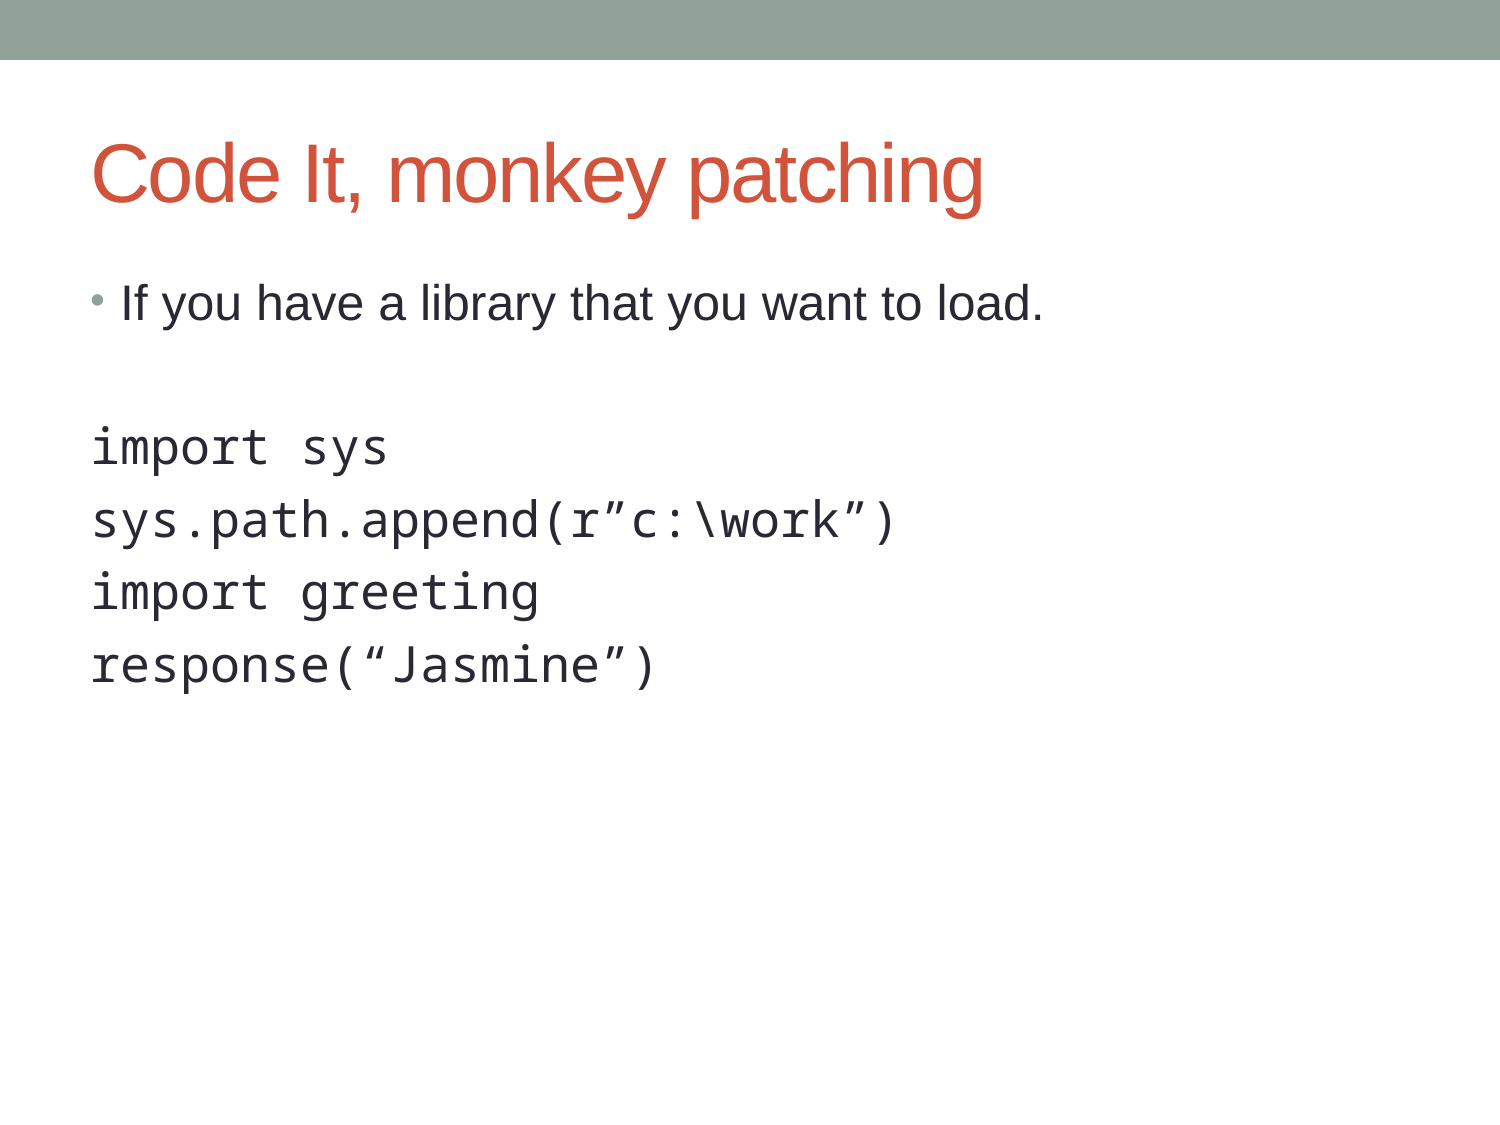

# Code It, monkey patching
If you have a library that you want to load.
import sys
sys.path.append(r”c:\work”)
import greeting
response(“Jasmine”)